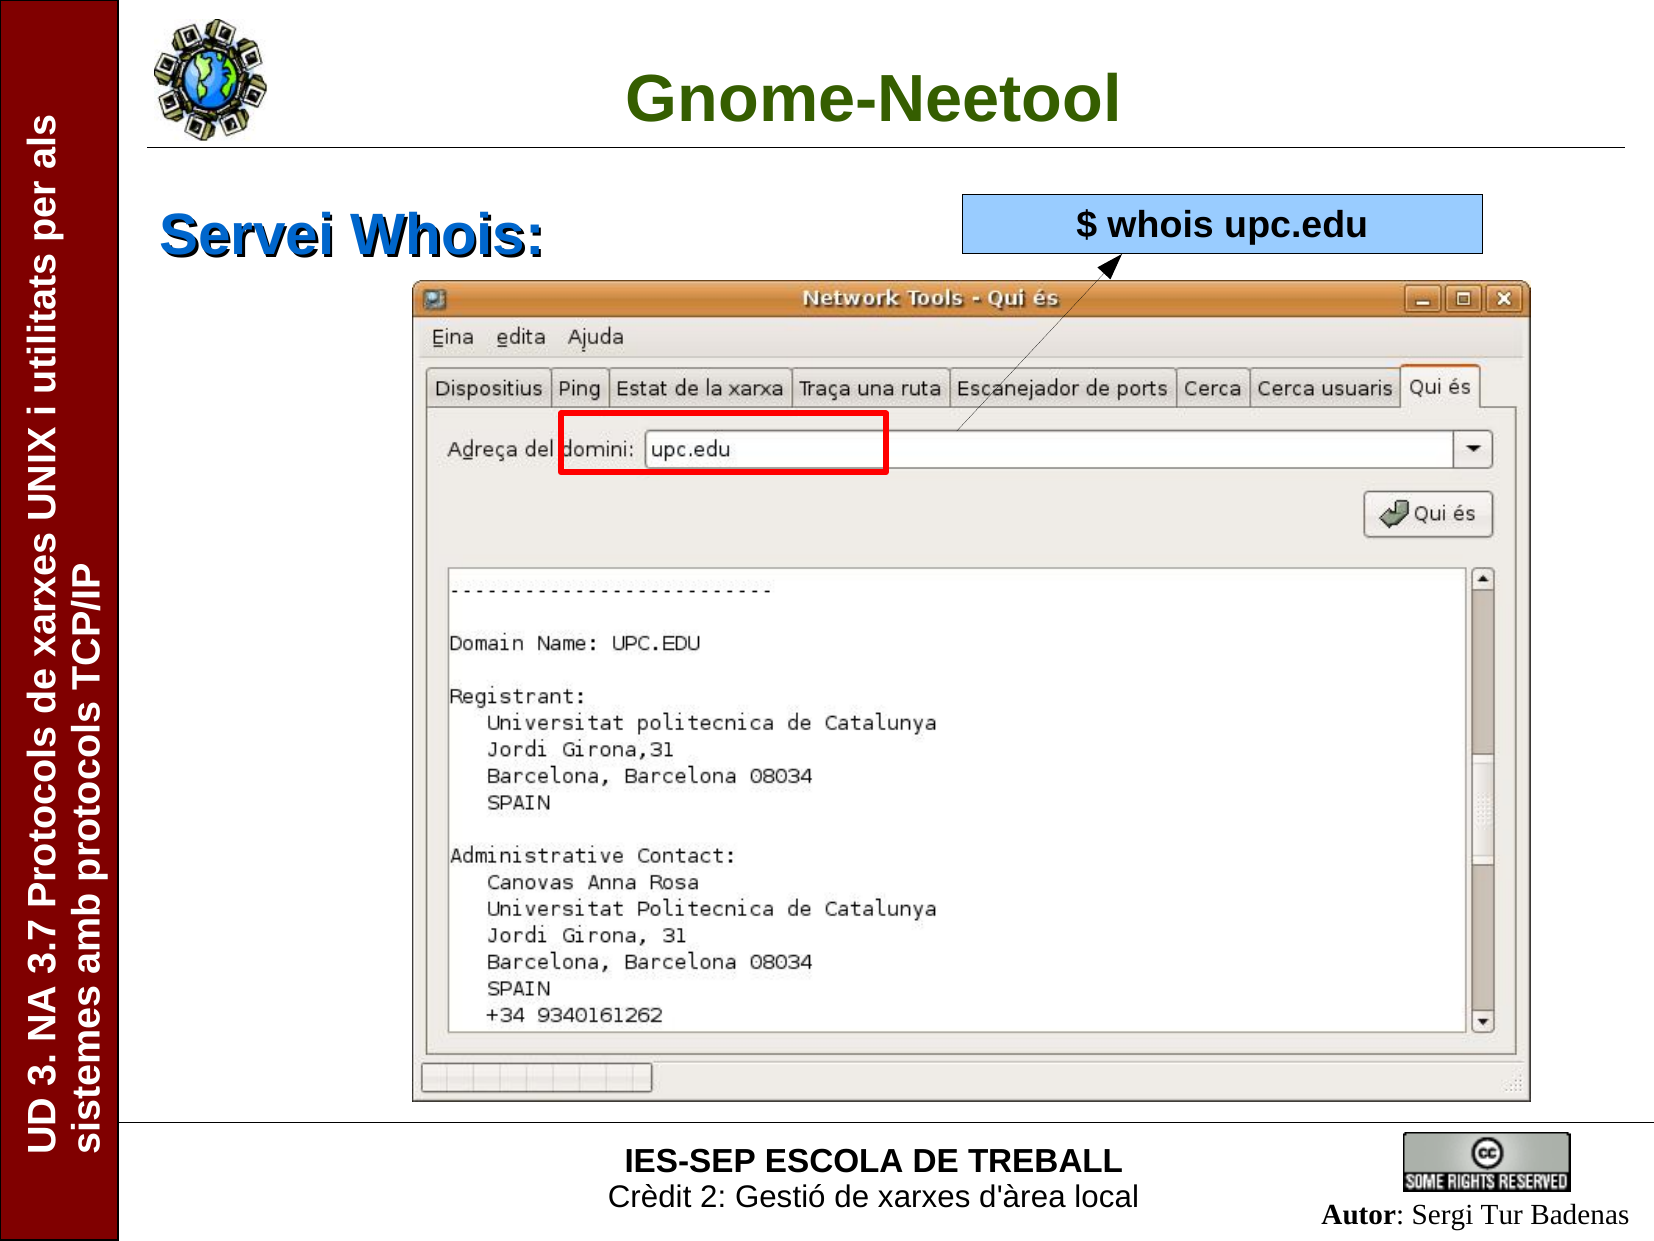

# Gnome-Neetool
$ whois upc.edu
Servei Whois: